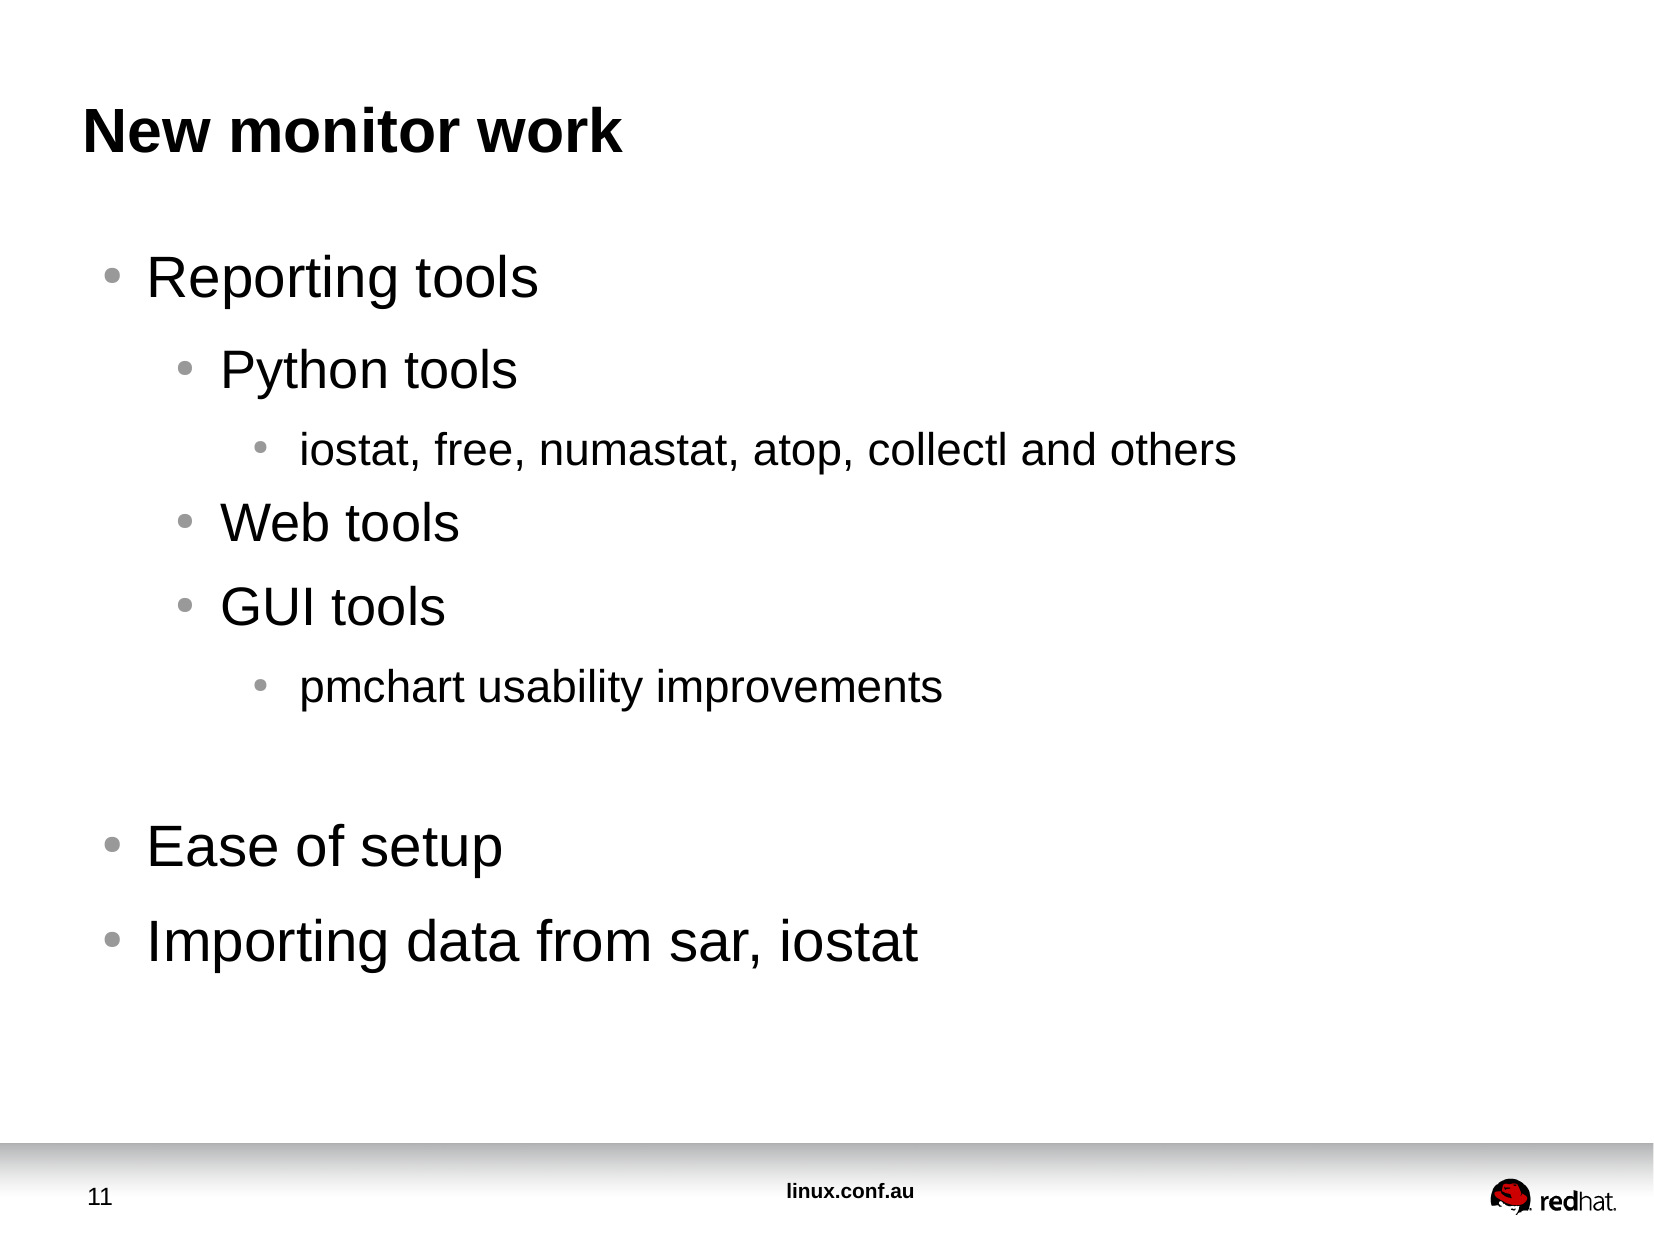

# New monitor work
Reporting tools
Python tools
iostat, free, numastat, atop, collectl and others
Web tools
GUI tools
pmchart usability improvements
Ease of setup
Importing data from sar, iostat